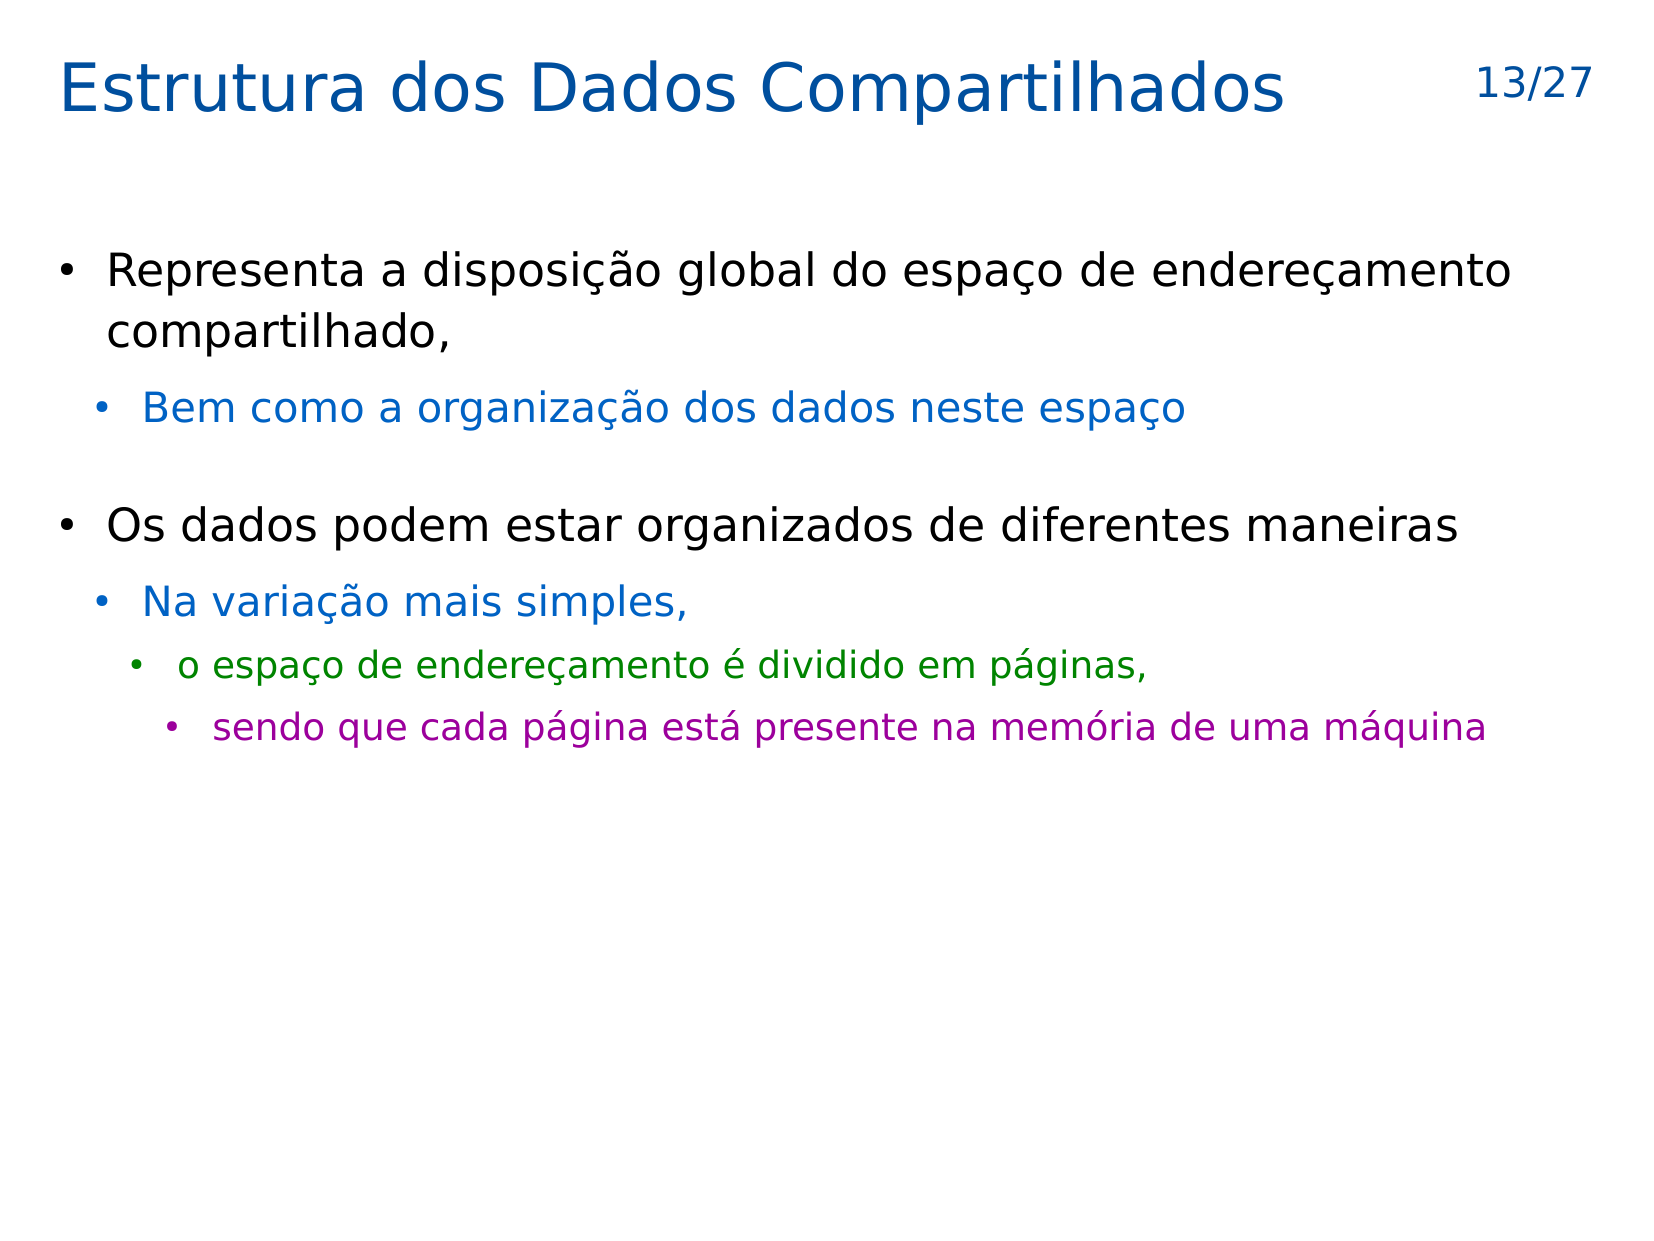

# Estrutura dos Dados Compartilhados
13
Representa a disposição global do espaço de endereçamento compartilhado,
Bem como a organização dos dados neste espaço
Os dados podem estar organizados de diferentes maneiras
Na variação mais simples,
o espaço de endereçamento é dividido em páginas,
sendo que cada página está presente na memória de uma máquina